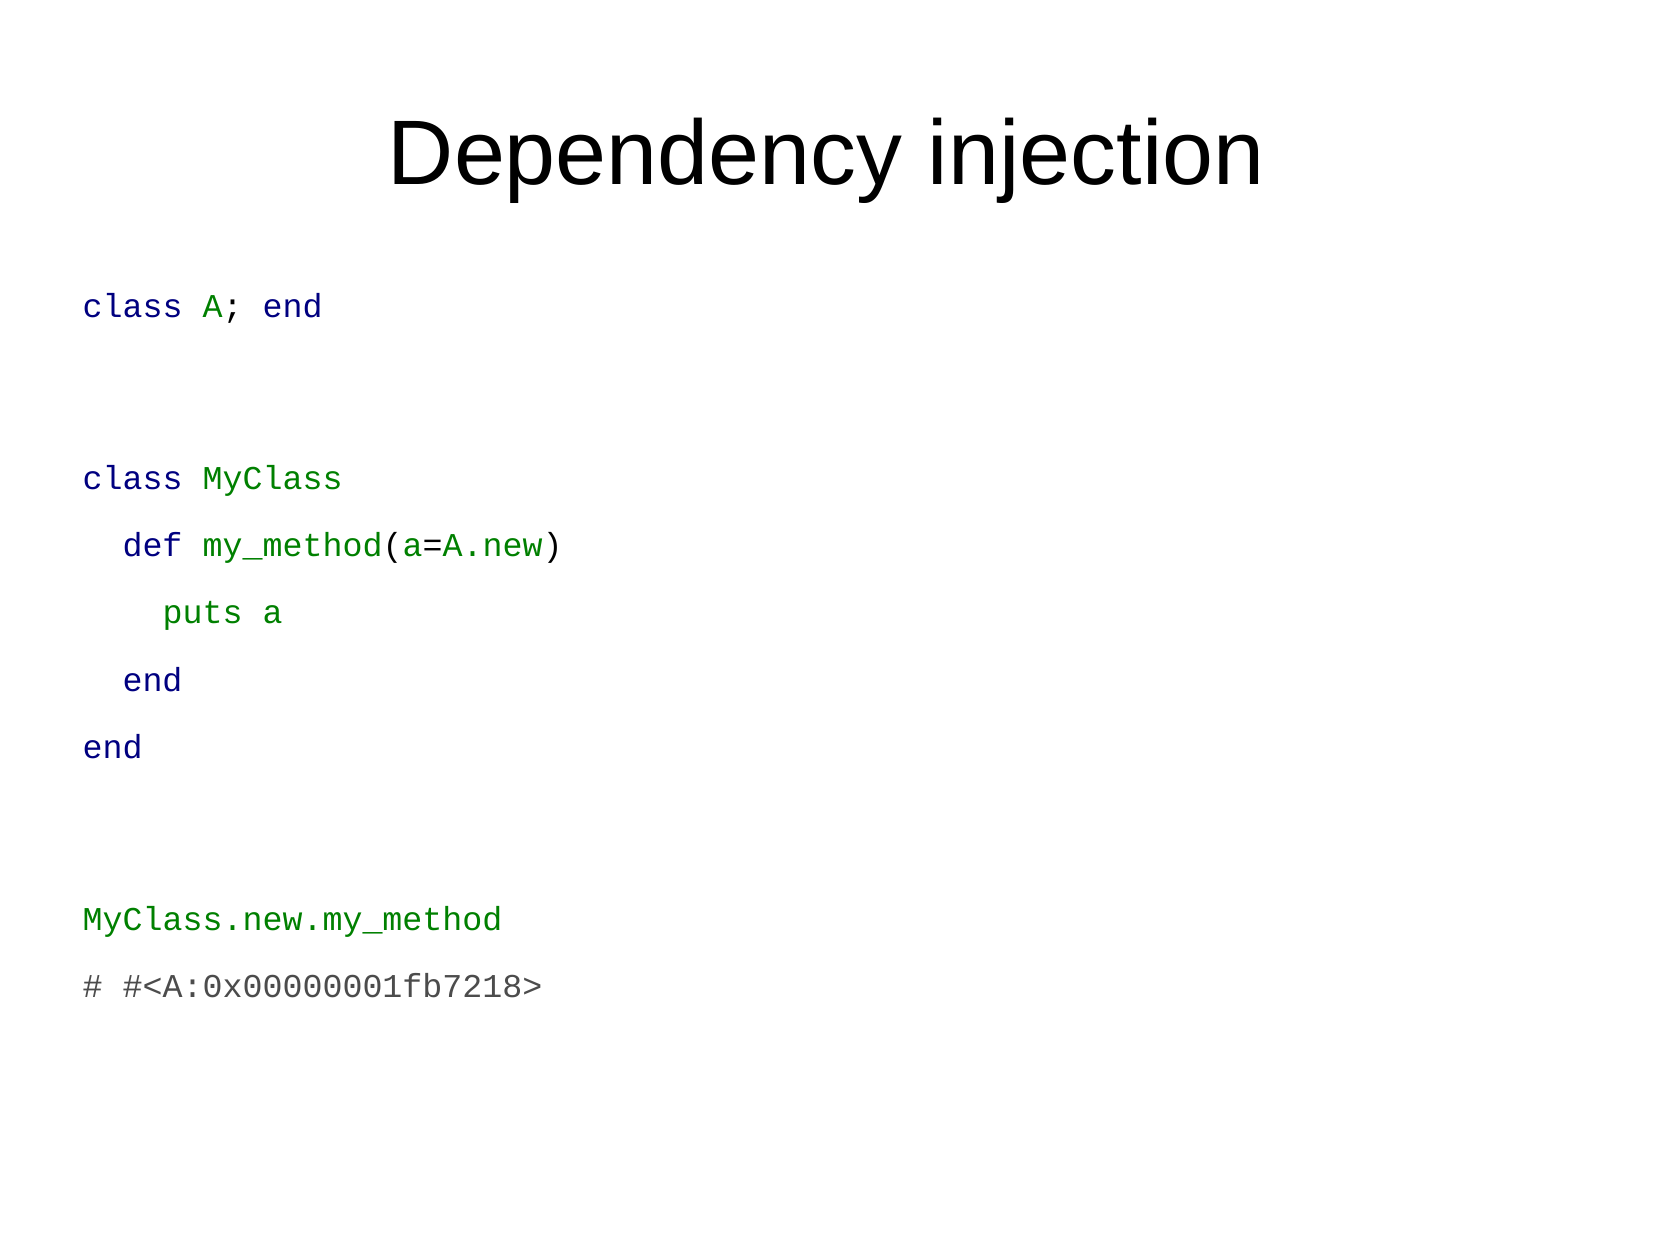

# Dependency injection
class A; end
class MyClass
 def my_method(a=A.new)
 puts a
 end
end
MyClass.new.my_method
# #<A:0x00000001fb7218>